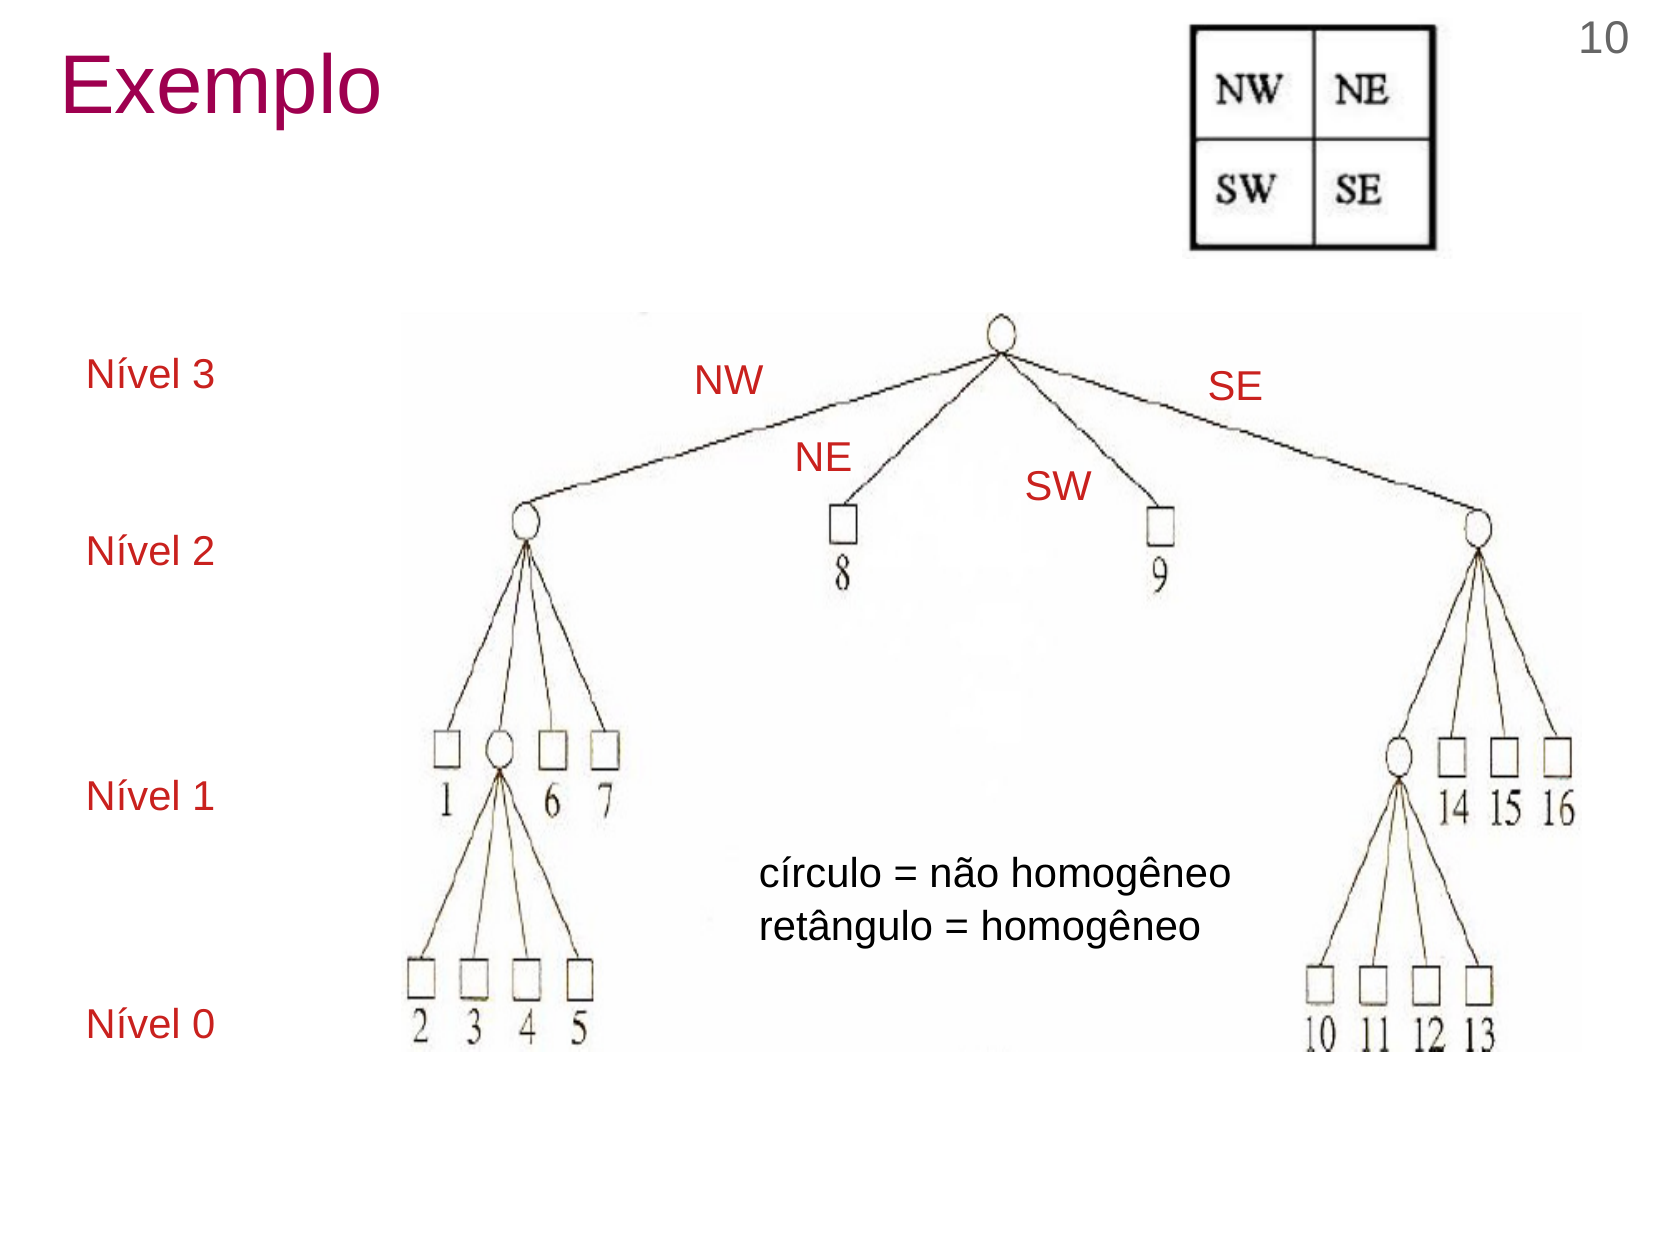

10
# Exemplo
Nível 3
NW
SE
NE
SW
Nível 2
Nível 1
círculo = não homogêneo
retângulo = homogêneo
Nível 0